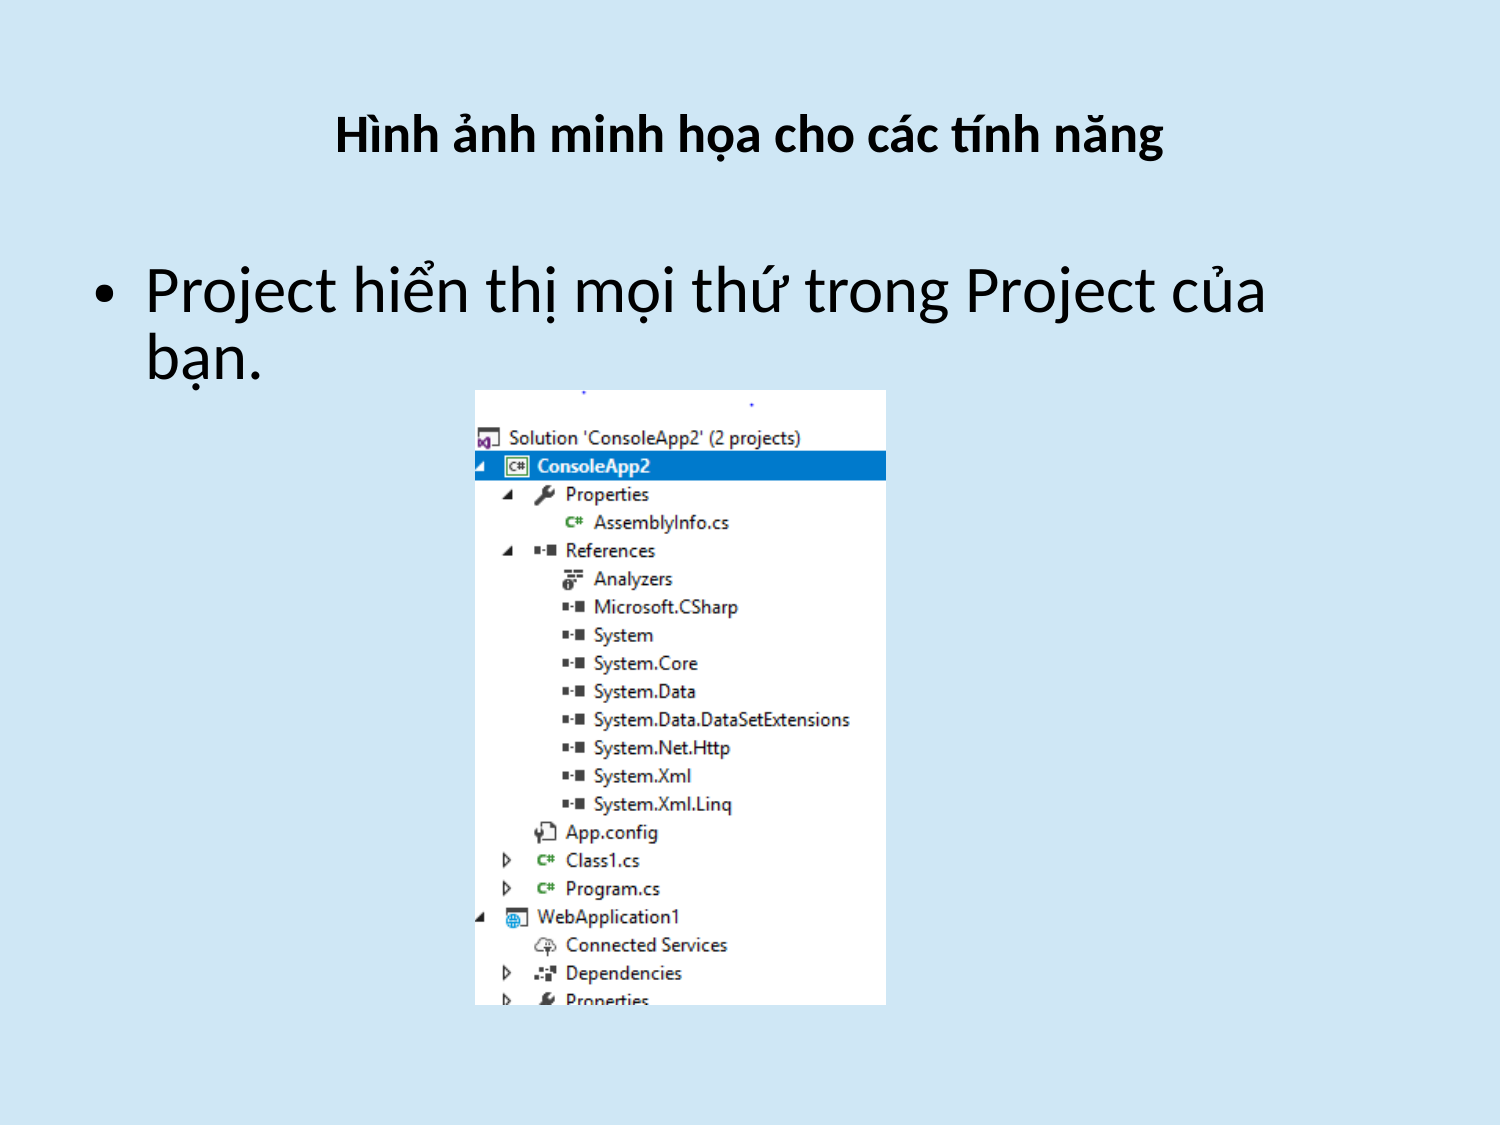

# Hình ảnh minh họa cho các tính năng
Project hiển thị mọi thứ trong Project của 		bạn.